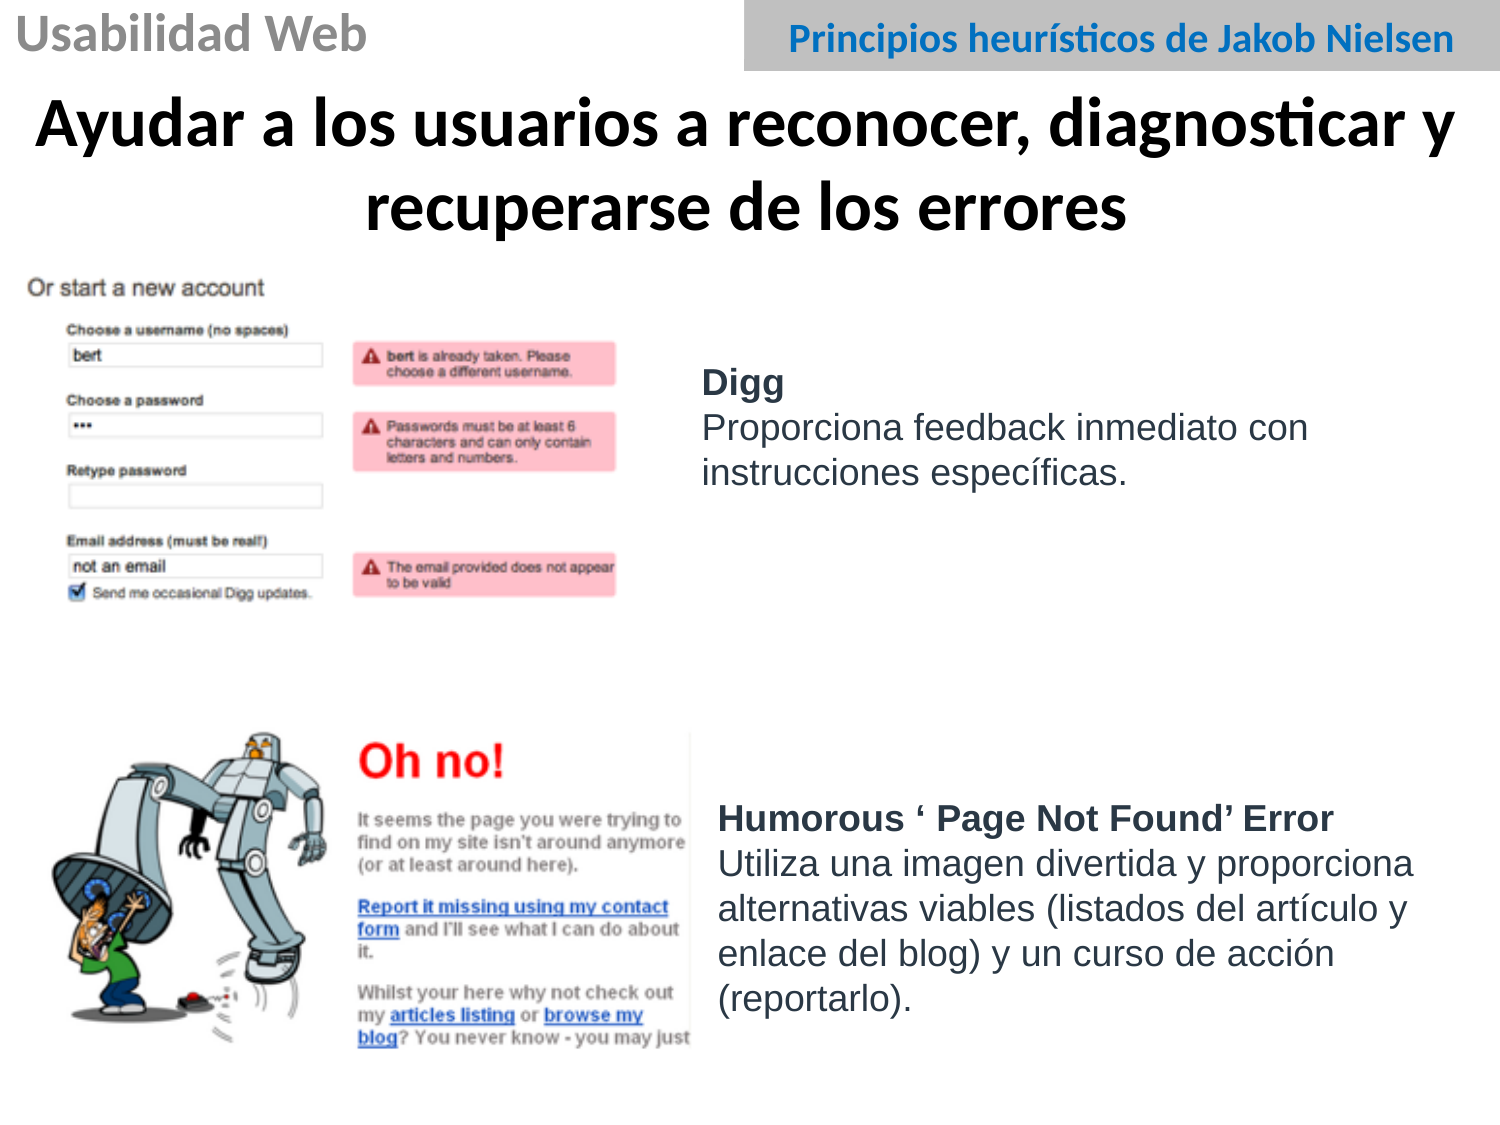

Usabilidad Web
Principios heurísticos de Jakob Nielsen
# Ayudar a los usuarios a reconocer, diagnosticar y recuperarse de los errores
Digg 
Proporciona feedback inmediato con instrucciones específicas.
Humorous ‘ Page Not Found’ Error
Utiliza una imagen divertida y proporciona alternativas viables (listados del artículo y enlace del blog) y un curso de acción (reportarlo).